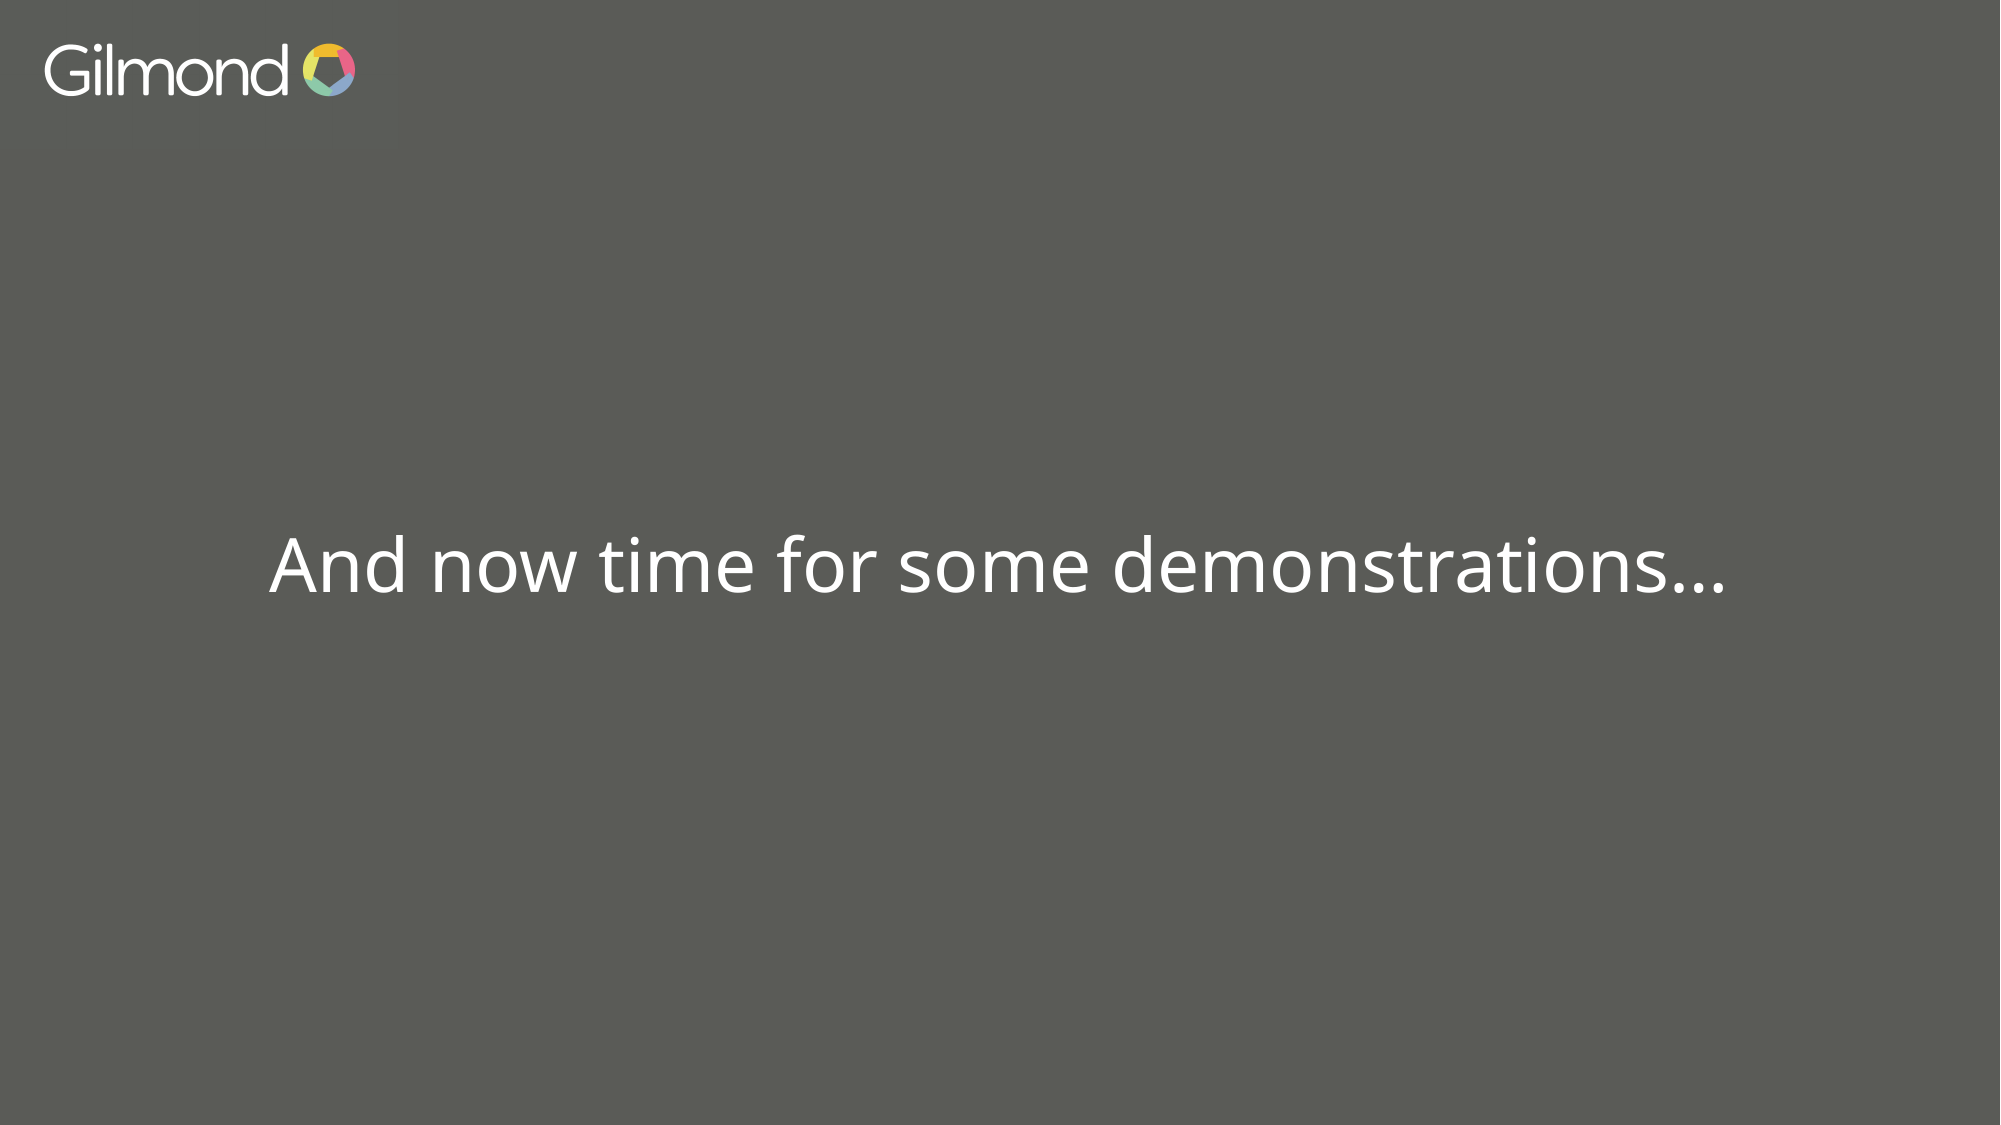

# And now time for some demonstrations…